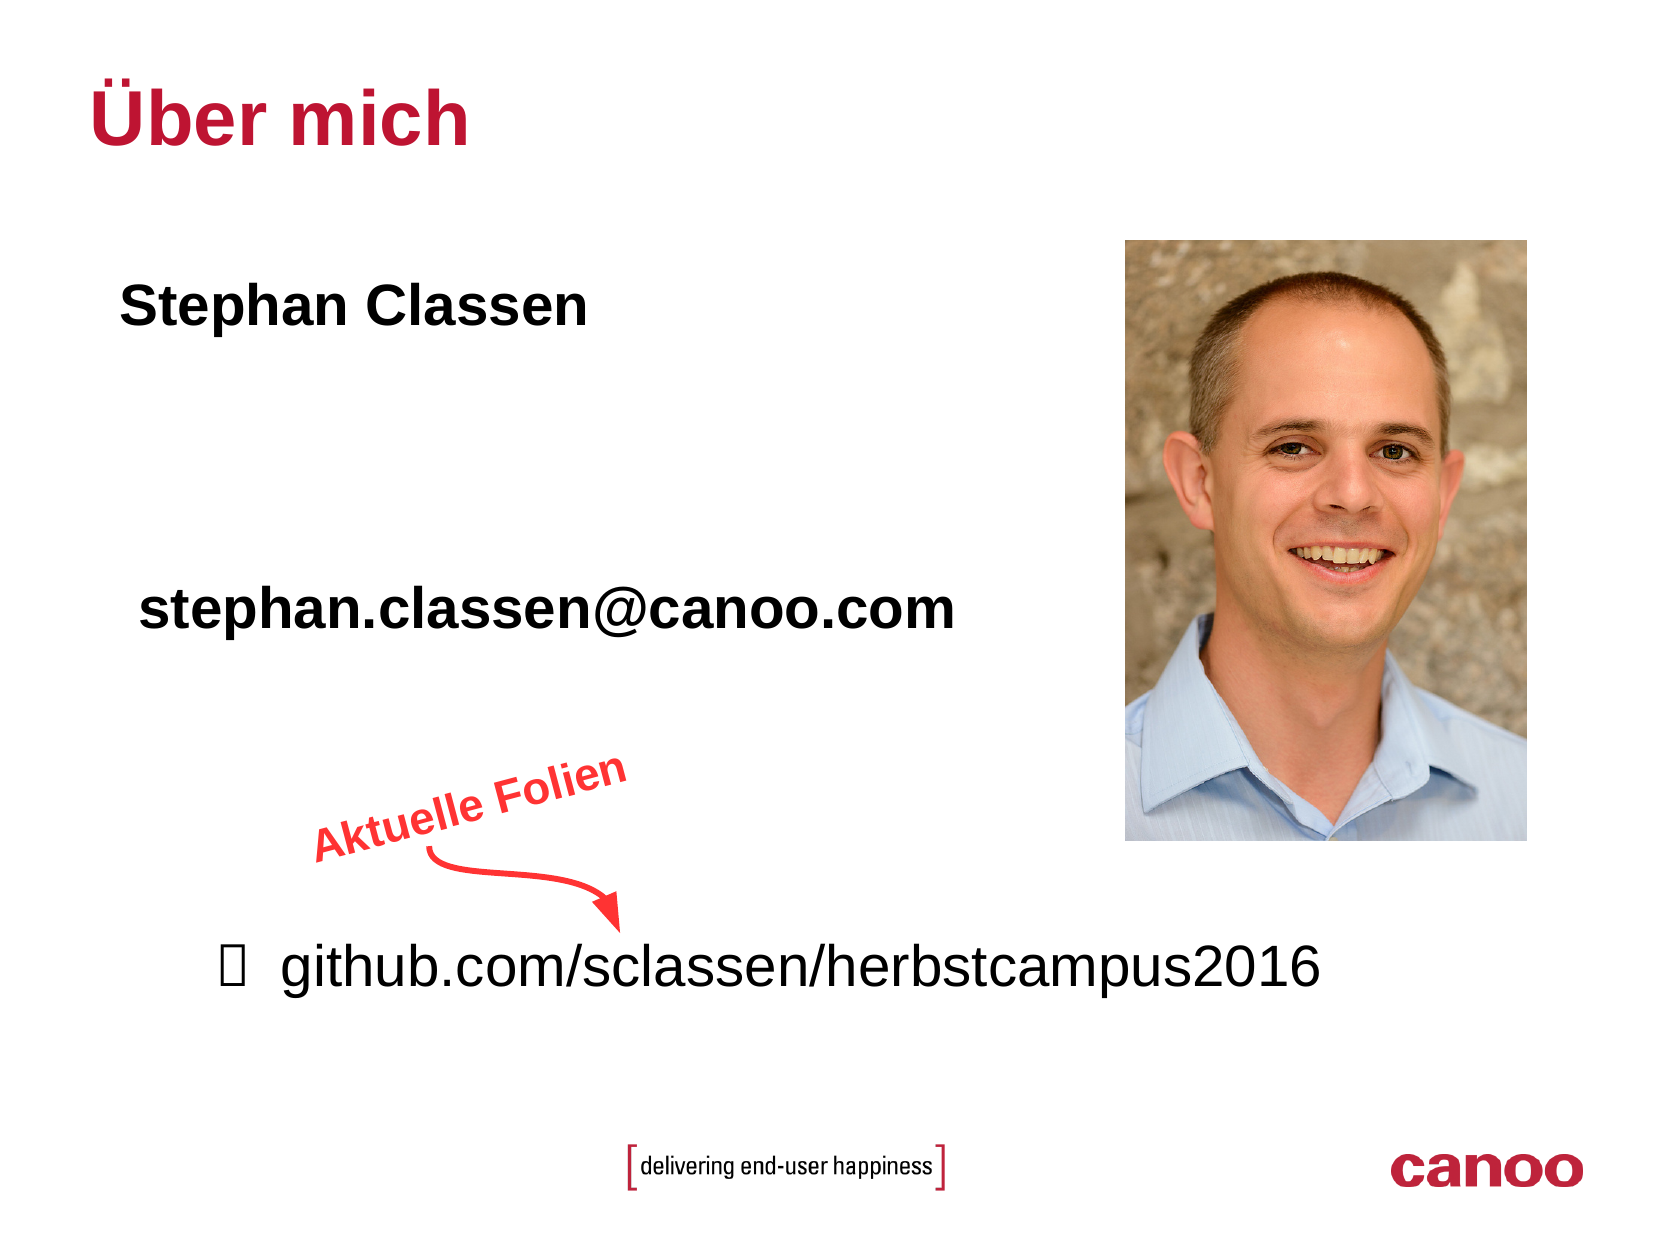

# Über mich
Stephan Classen
stephan.classen@canoo.com
Aktuelle Folien
 github.com/sclassen/herbstcampus2016